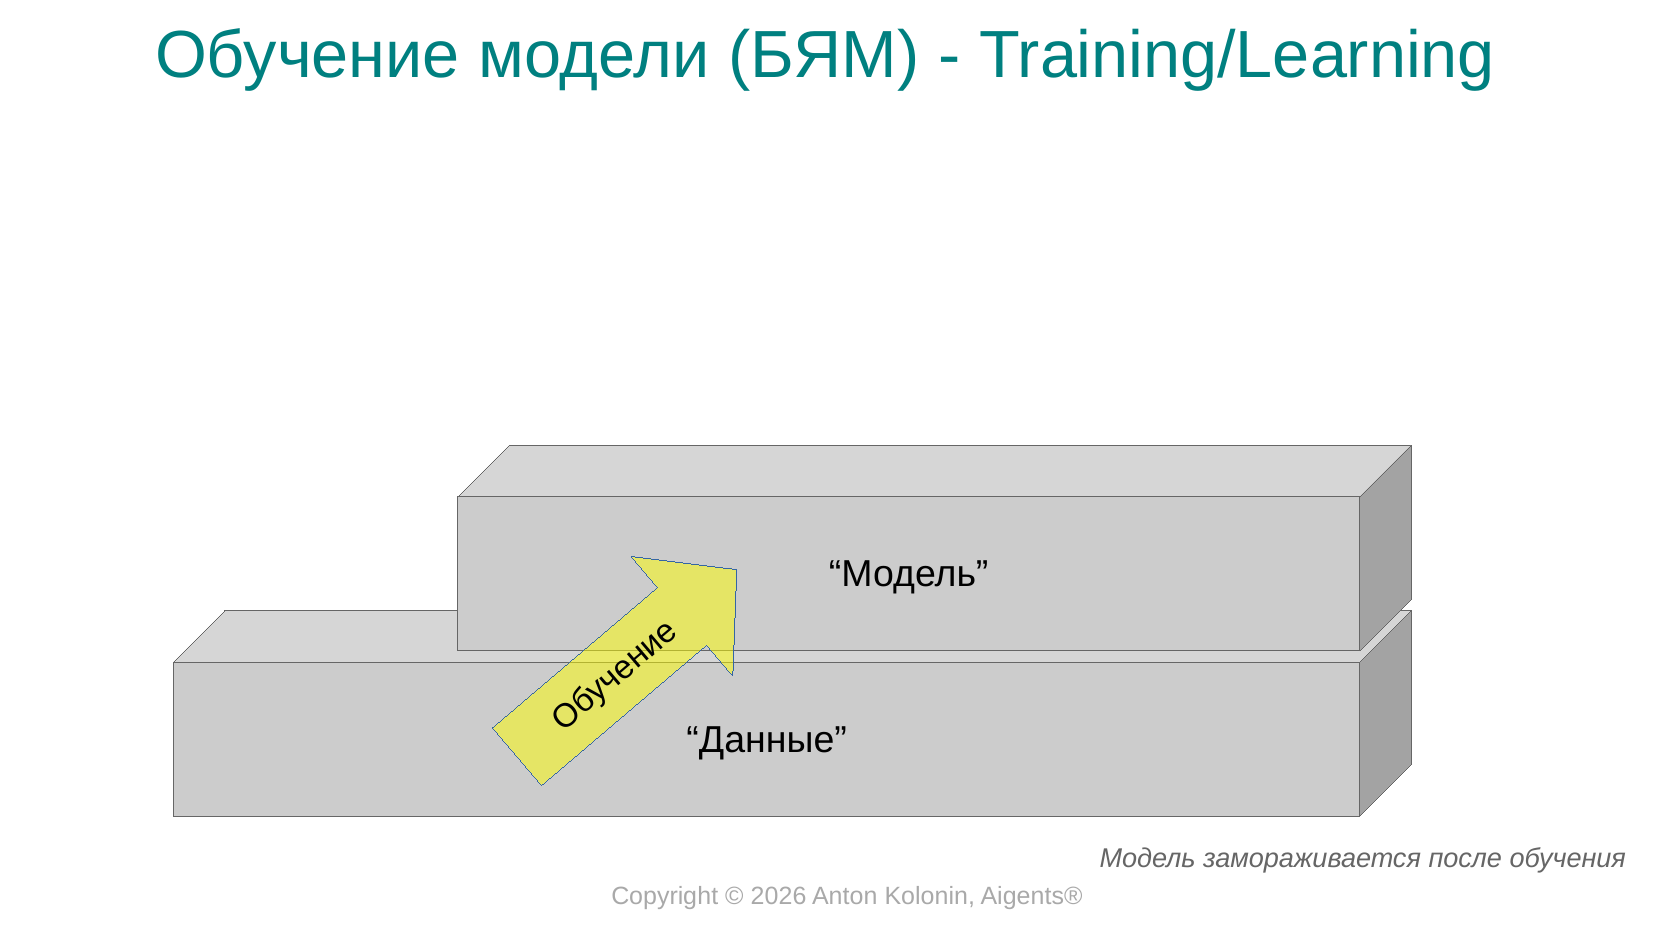

Обучение модели (БЯМ) - Training/Learning
“Модель”
GPT/DNN Parameters
Invariants, Rules, Indexes
Обучение
“Данные”
Модель замораживается после обучения
Copyright © 2026 Anton Kolonin, Aigents®